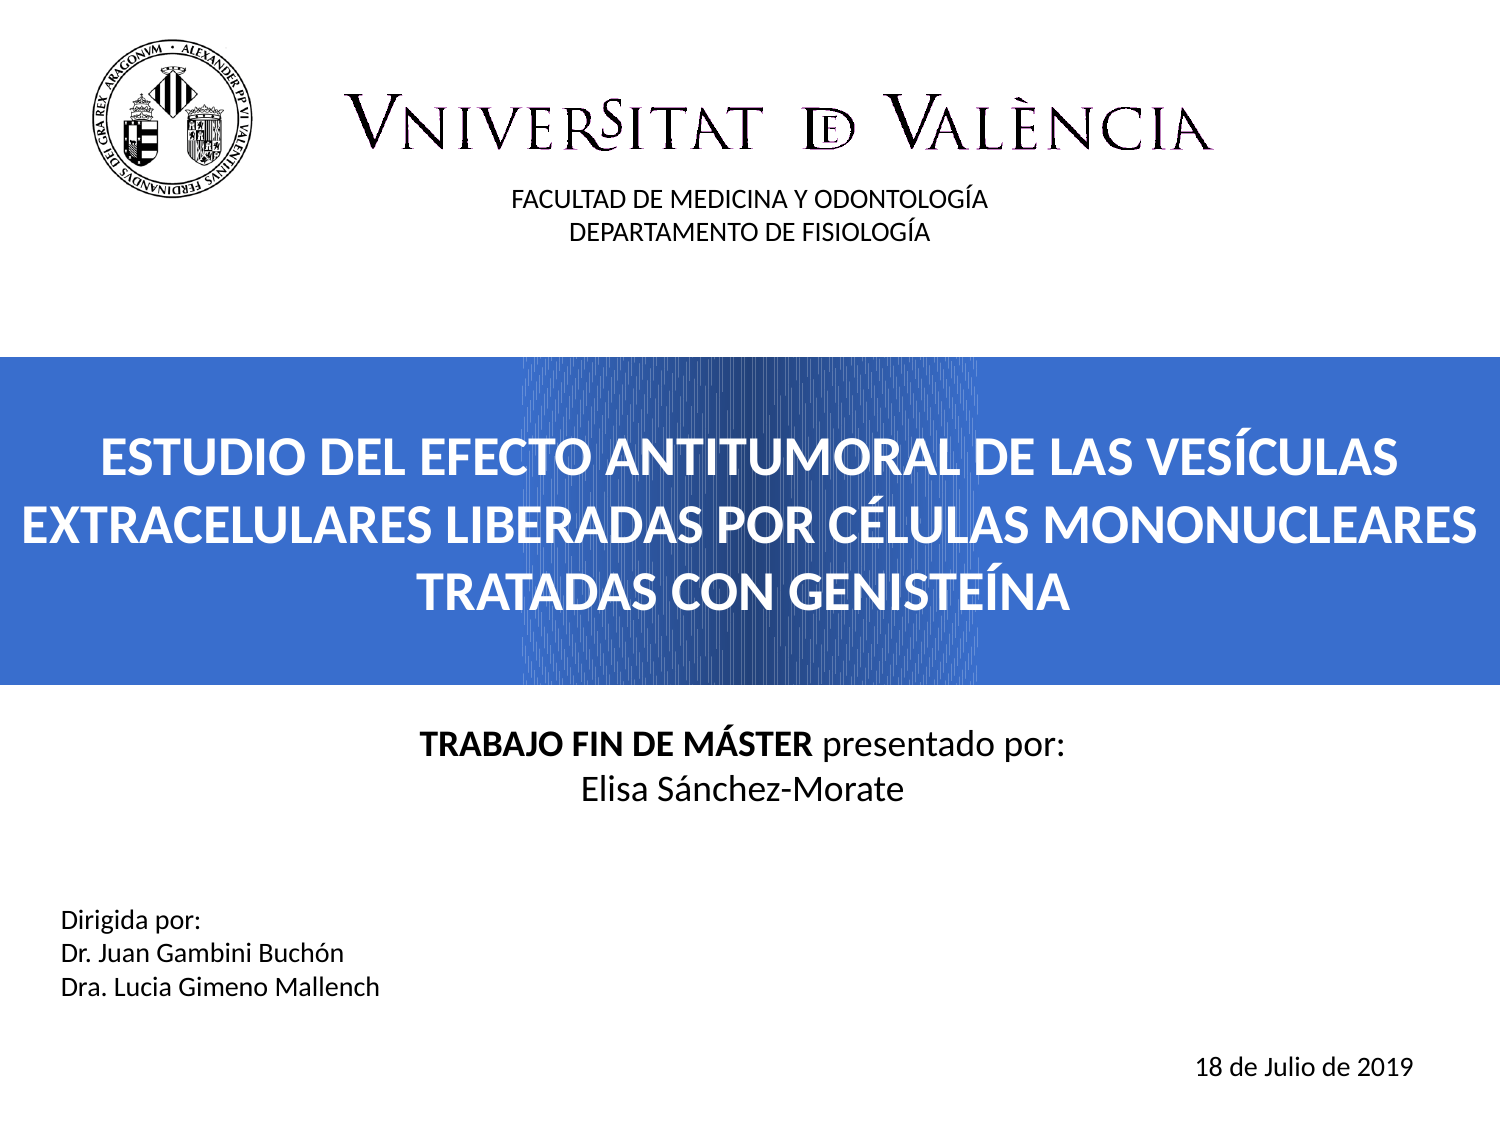

FACULTAD DE MEDICINA Y ODONTOLOGÍA
DEPARTAMENTO DE FISIOLOGÍA
ESTUDIO DEL EFECTO ANTITUMORAL DE LAS VESÍCULAS EXTRACELULARES LIBERADAS POR CÉLULAS MONONUCLEARES TRATADAS CON GENISTEÍNA
TRABAJO FIN DE MÁSTER presentado por:
Elisa Sánchez-Morate
Dirigida por:
Dr. Juan Gambini Buchón
Dra. Lucia Gimeno Mallench
18 de Julio de 2019